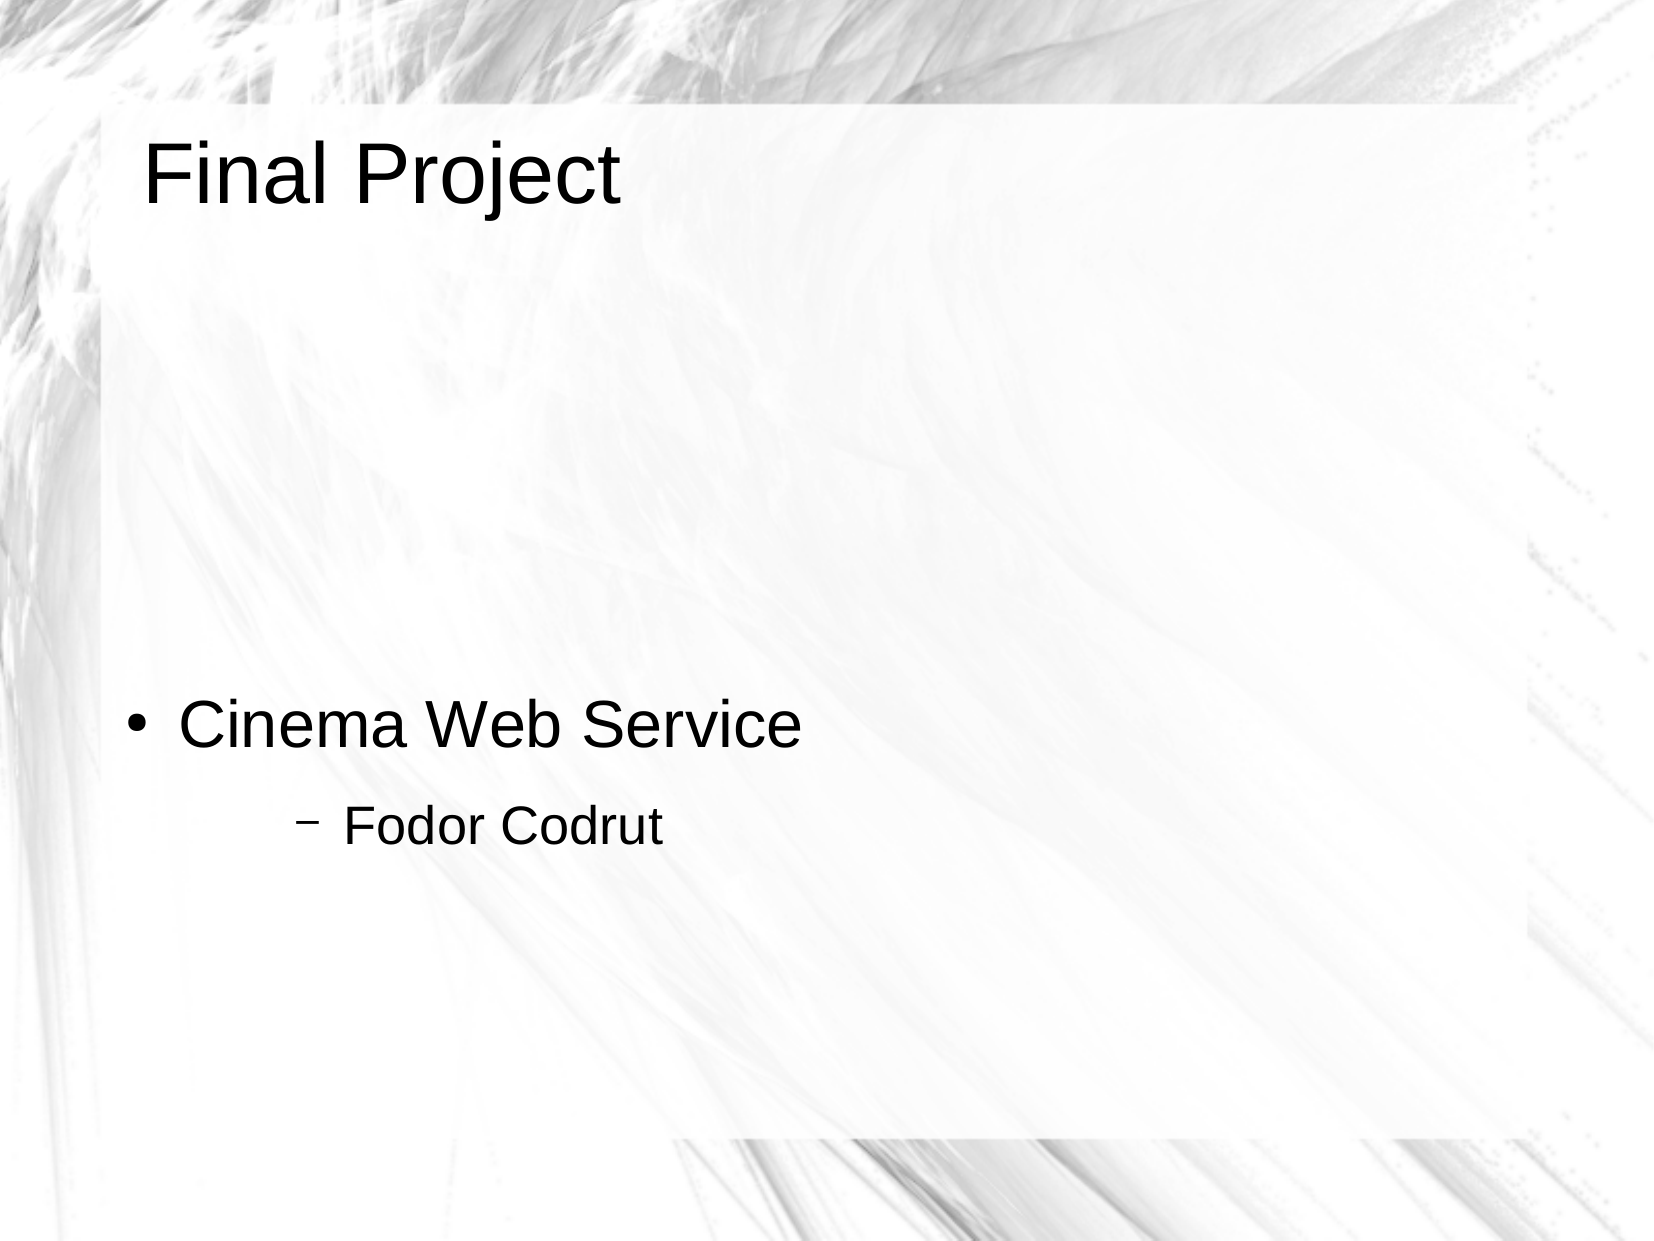

# Final Project
Cinema Web Service
Fodor Codrut